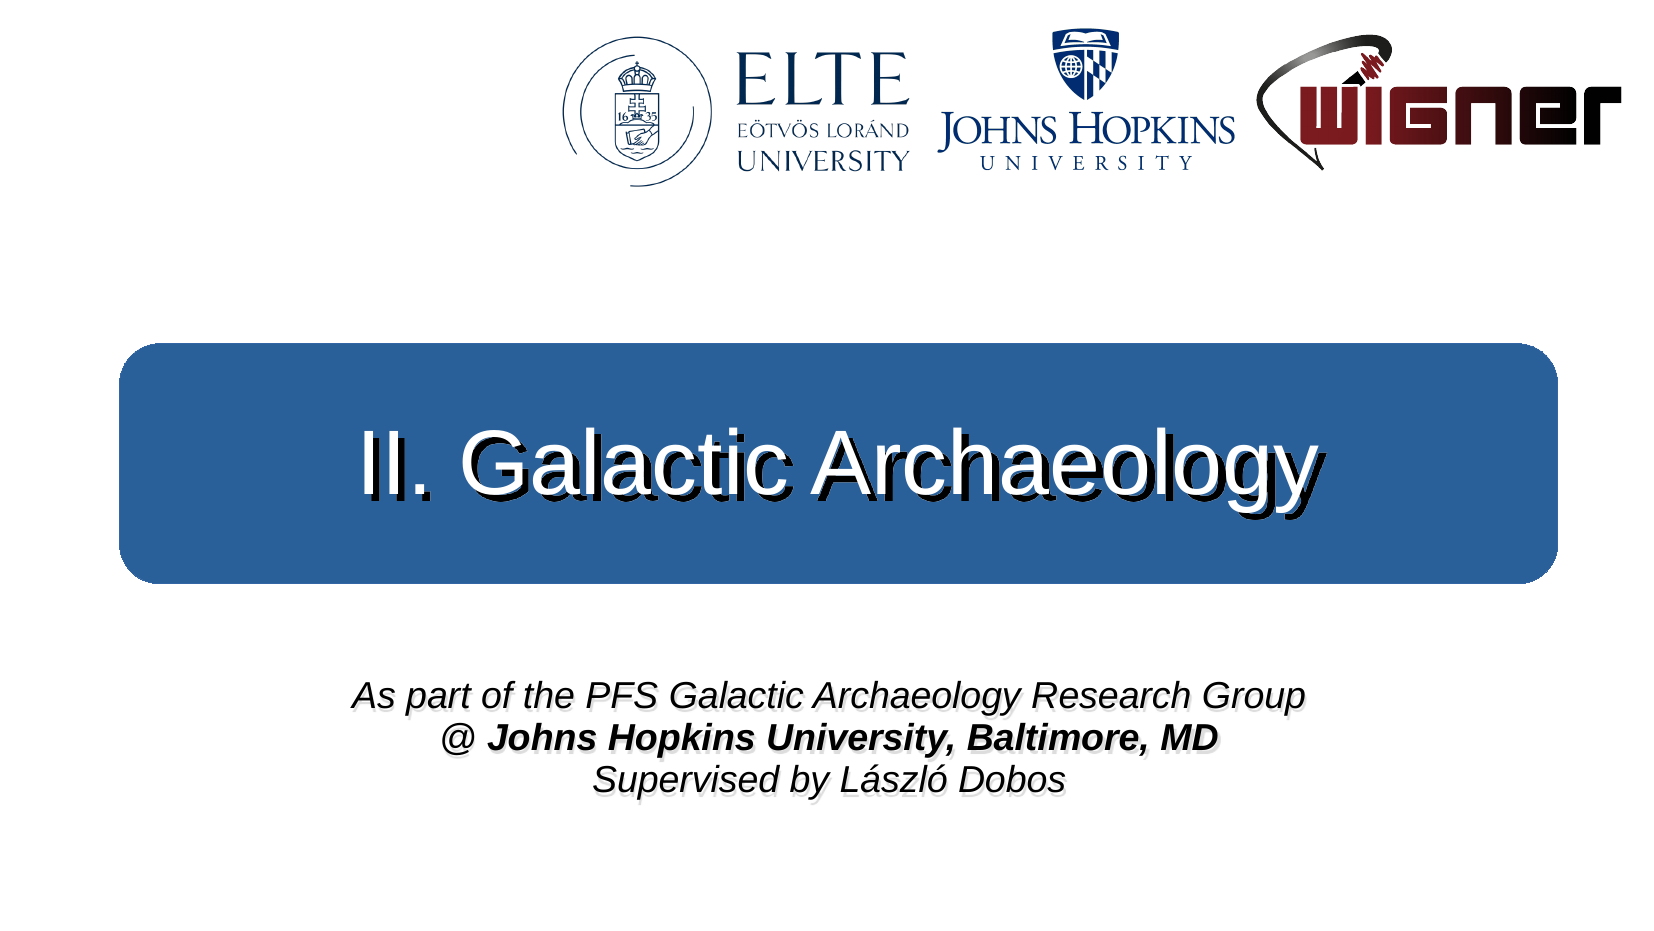

# II. Galactic Archaeology
As part of the PFS Galactic Archaeology Research Group
@ Johns Hopkins University, Baltimore, MD
Supervised by László Dobos